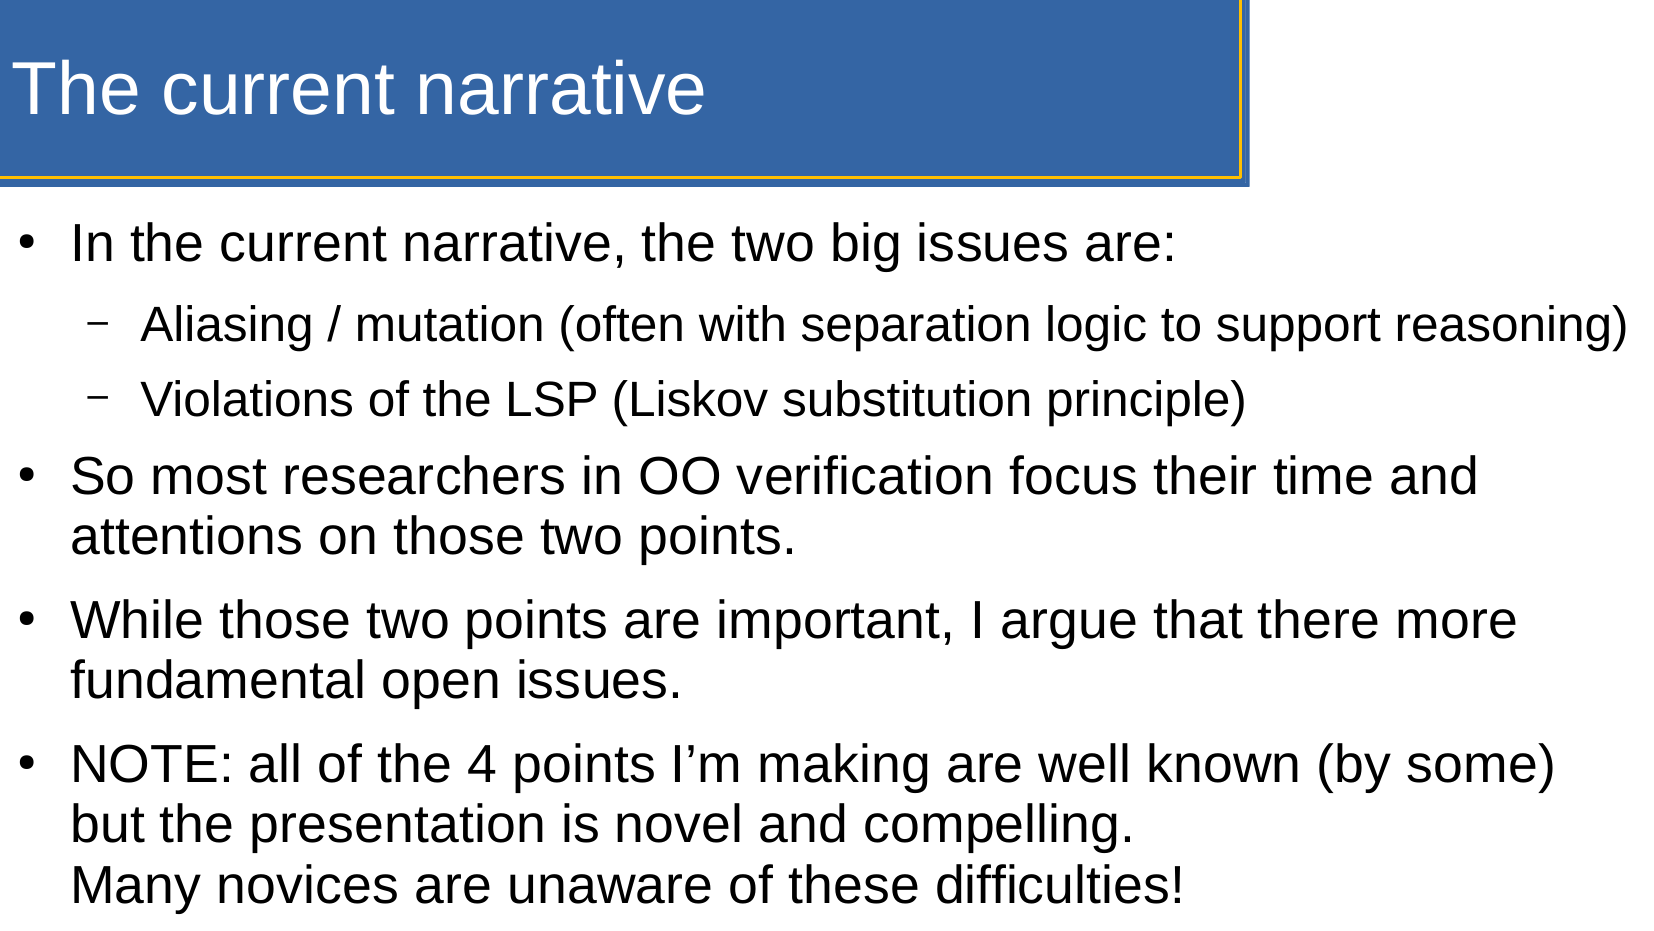

# The current narrative
In the current narrative, the two big issues are:
Aliasing / mutation (often with separation logic to support reasoning)
Violations of the LSP (Liskov substitution principle)
So most researchers in OO verification focus their time and attentions on those two points.
While those two points are important, I argue that there more fundamental open issues.
NOTE: all of the 4 points I’m making are well known (by some)
but the presentation is novel and compelling.
Many novices are unaware of these difficulties!